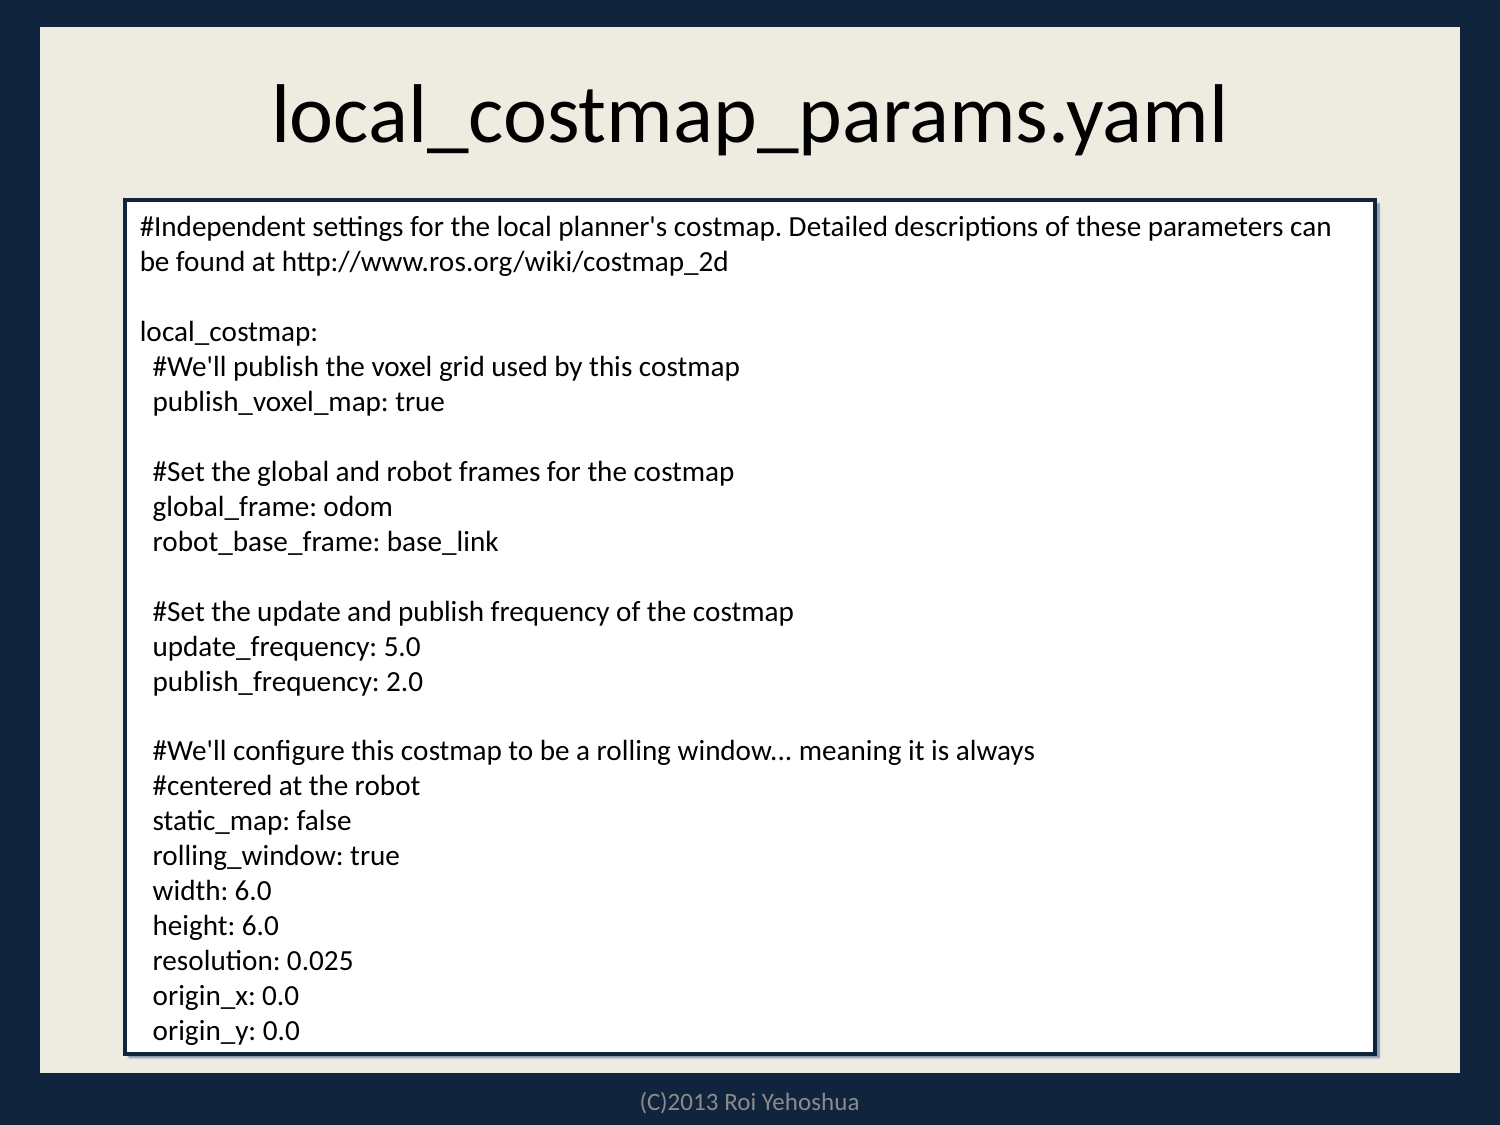

# local_costmap_params.yaml
#Independent settings for the local planner's costmap. Detailed descriptions of these parameters can be found at http://www.ros.org/wiki/costmap_2d
local_costmap:
 #We'll publish the voxel grid used by this costmap
 publish_voxel_map: true
 #Set the global and robot frames for the costmap
 global_frame: odom
 robot_base_frame: base_link
 #Set the update and publish frequency of the costmap
 update_frequency: 5.0
 publish_frequency: 2.0
 #We'll configure this costmap to be a rolling window... meaning it is always
 #centered at the robot
 static_map: false
 rolling_window: true
 width: 6.0
 height: 6.0
 resolution: 0.025
 origin_x: 0.0
 origin_y: 0.0
(C)2013 Roi Yehoshua